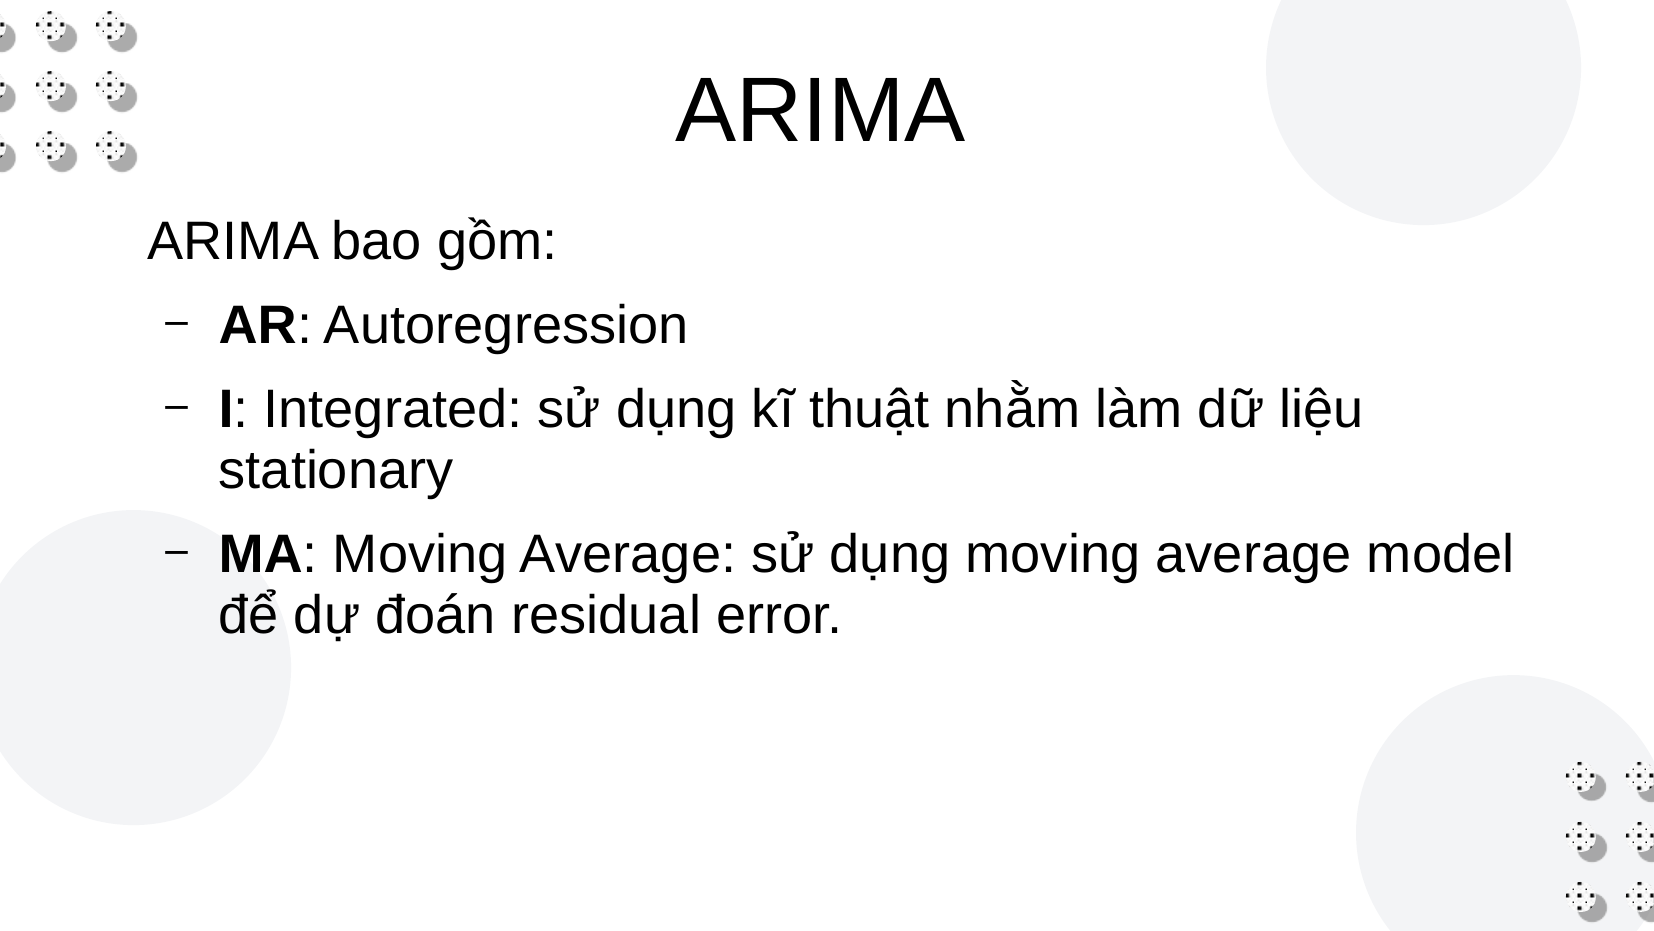

# ARIMA
ARIMA bao gồm:
AR: Autoregression
I: Integrated: sử dụng kĩ thuật nhằm làm dữ liệu stationary
MA: Moving Average: sử dụng moving average model để dự đoán residual error.